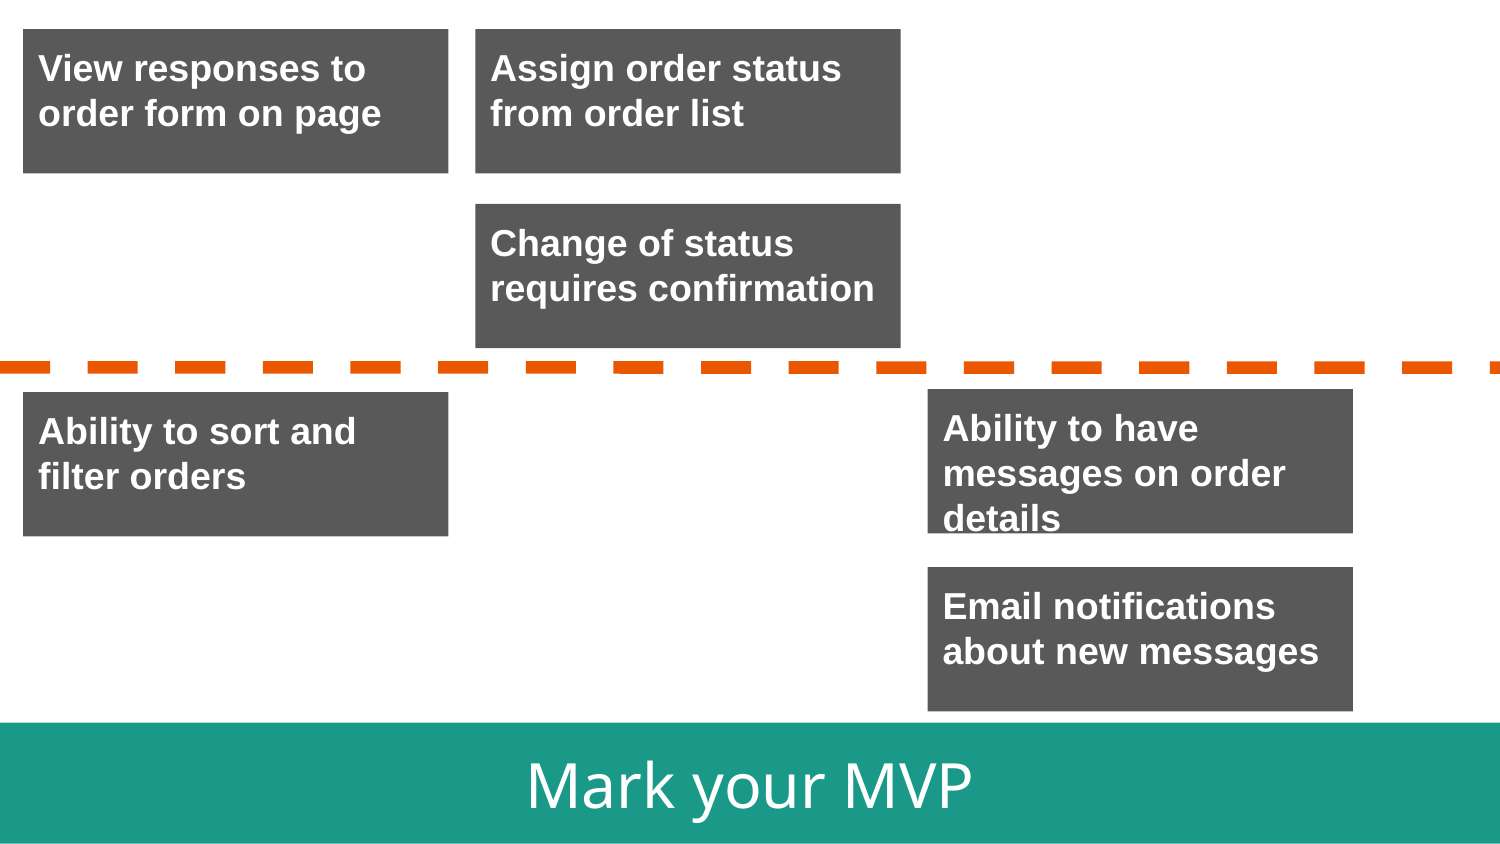

View responses to order form on page
Assign order status from order list
Change of status requires confirmation
Ability to have messages on order details
Ability to sort and filter orders
Email notifications about new messages
# Add your User Storie
Mark your MVP